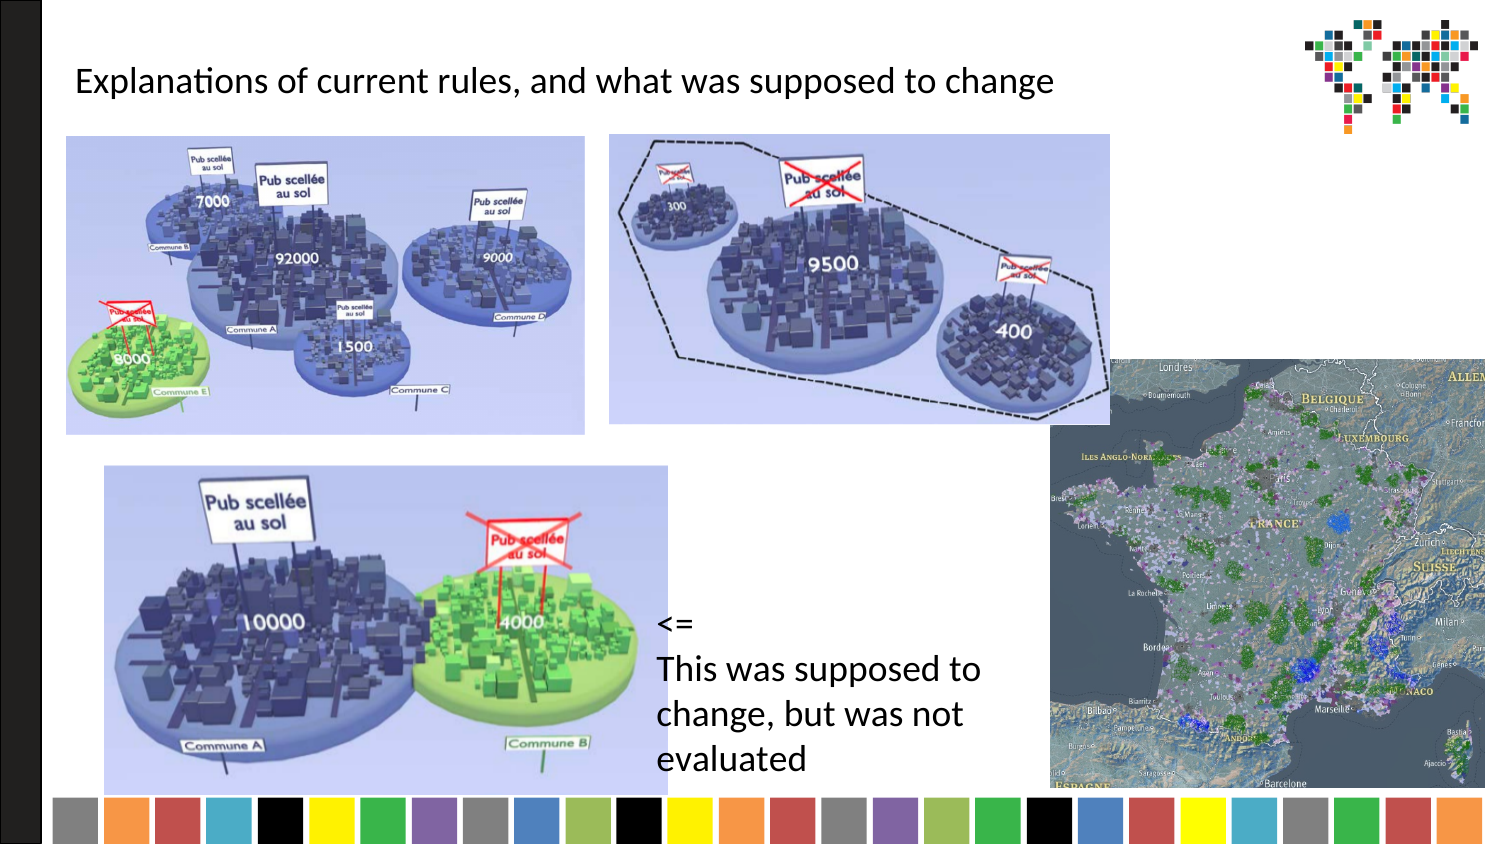

Explanations of current rules, and what was supposed to change
<=
This was supposed to change, but was not evaluated